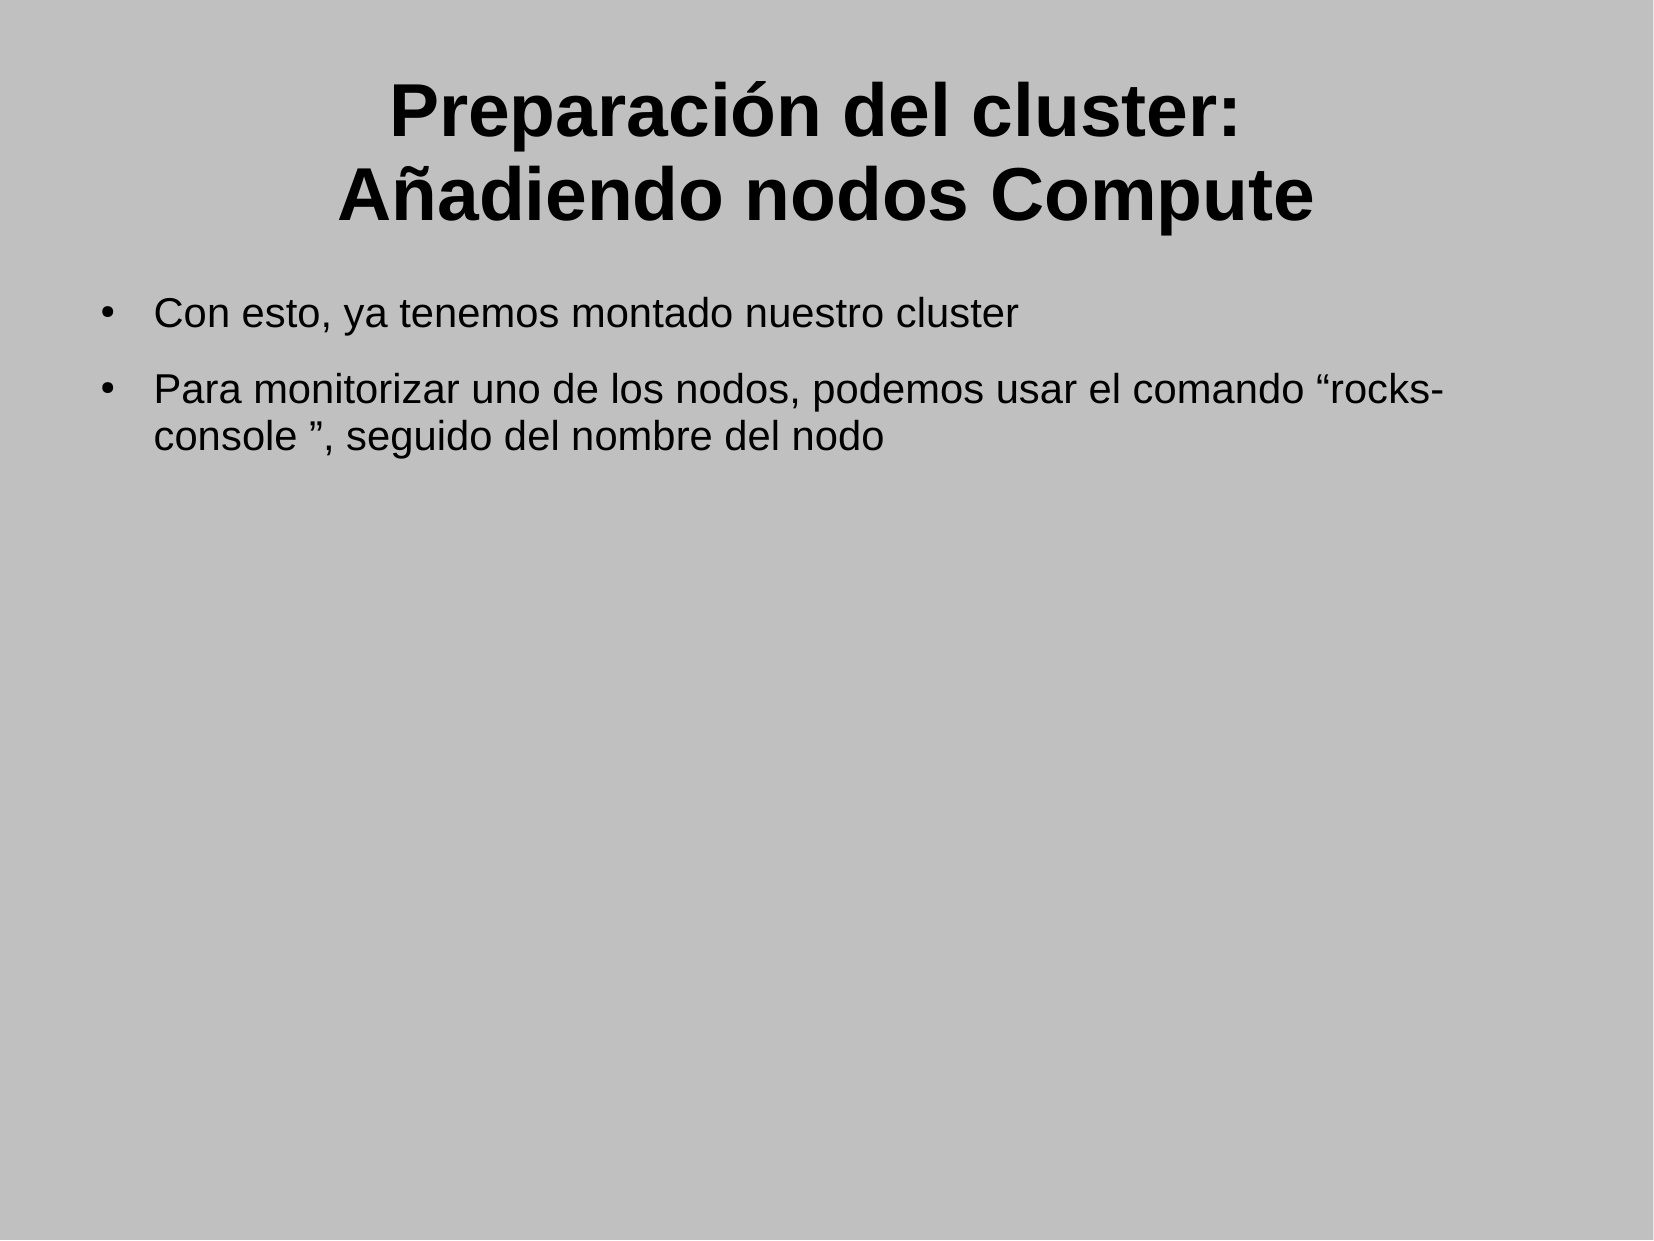

# Preparación del cluster: Añadiendo nodos Compute
Con esto, ya tenemos montado nuestro cluster
Para monitorizar uno de los nodos, podemos usar el comando “rocks-console ”, seguido del nombre del nodo